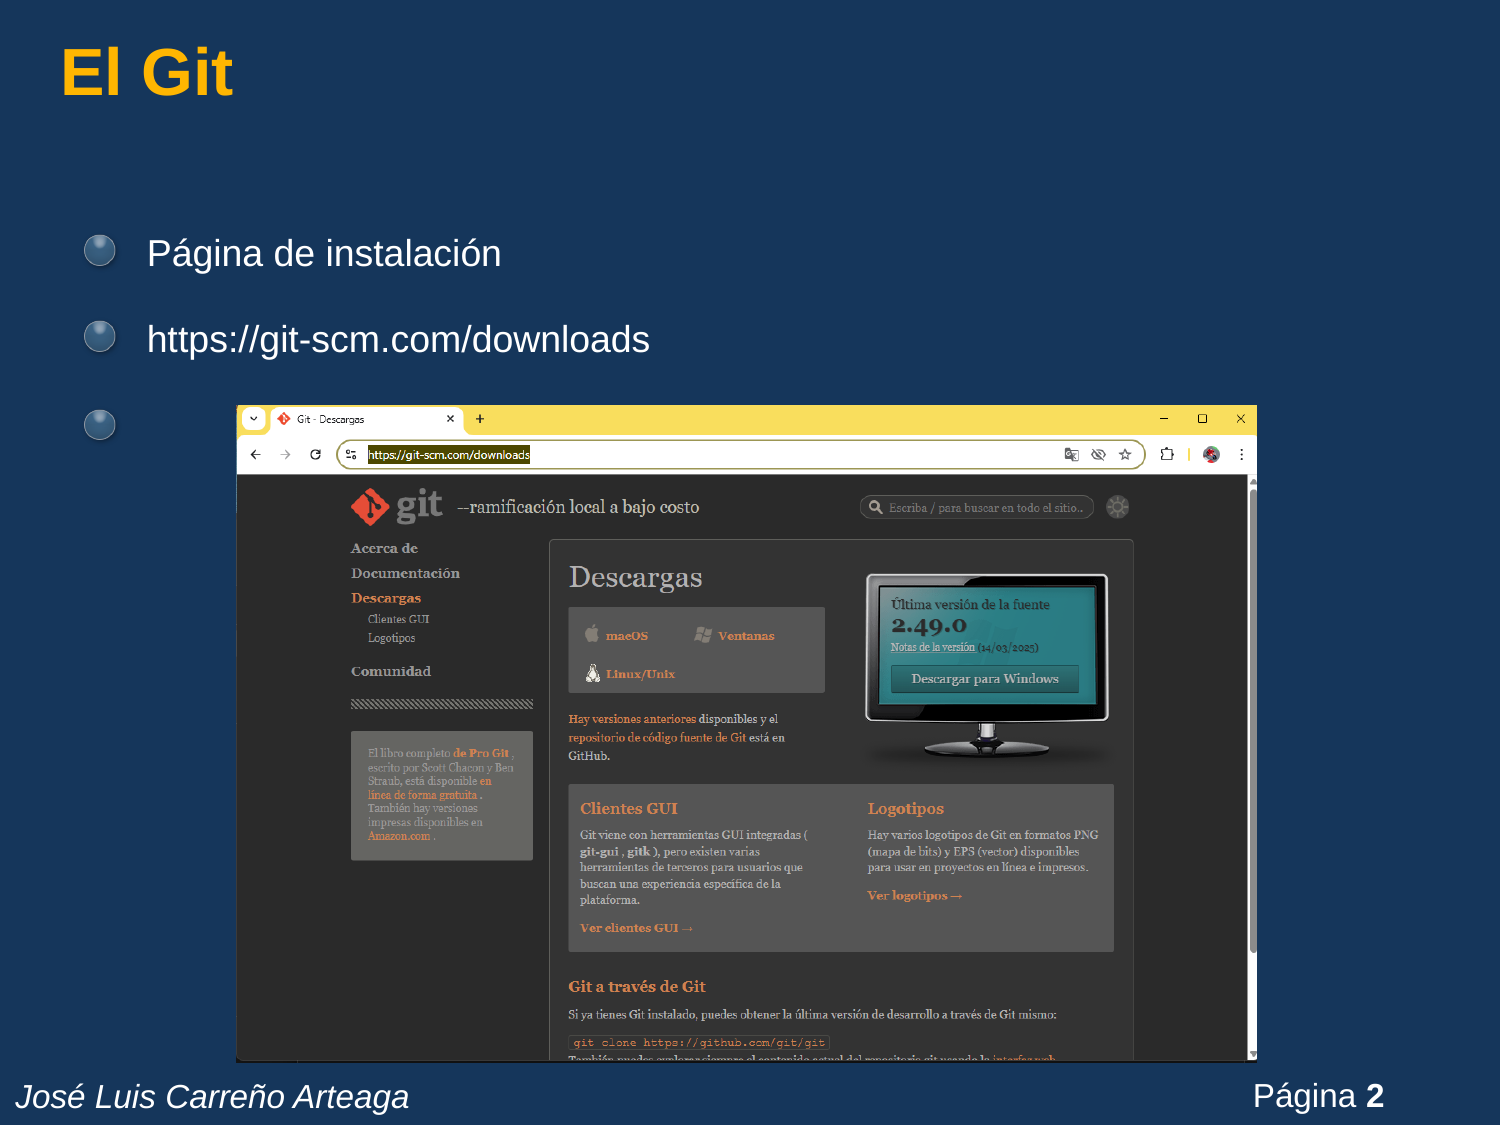

El Git
# Página de instalación
https://git-scm.com/downloads